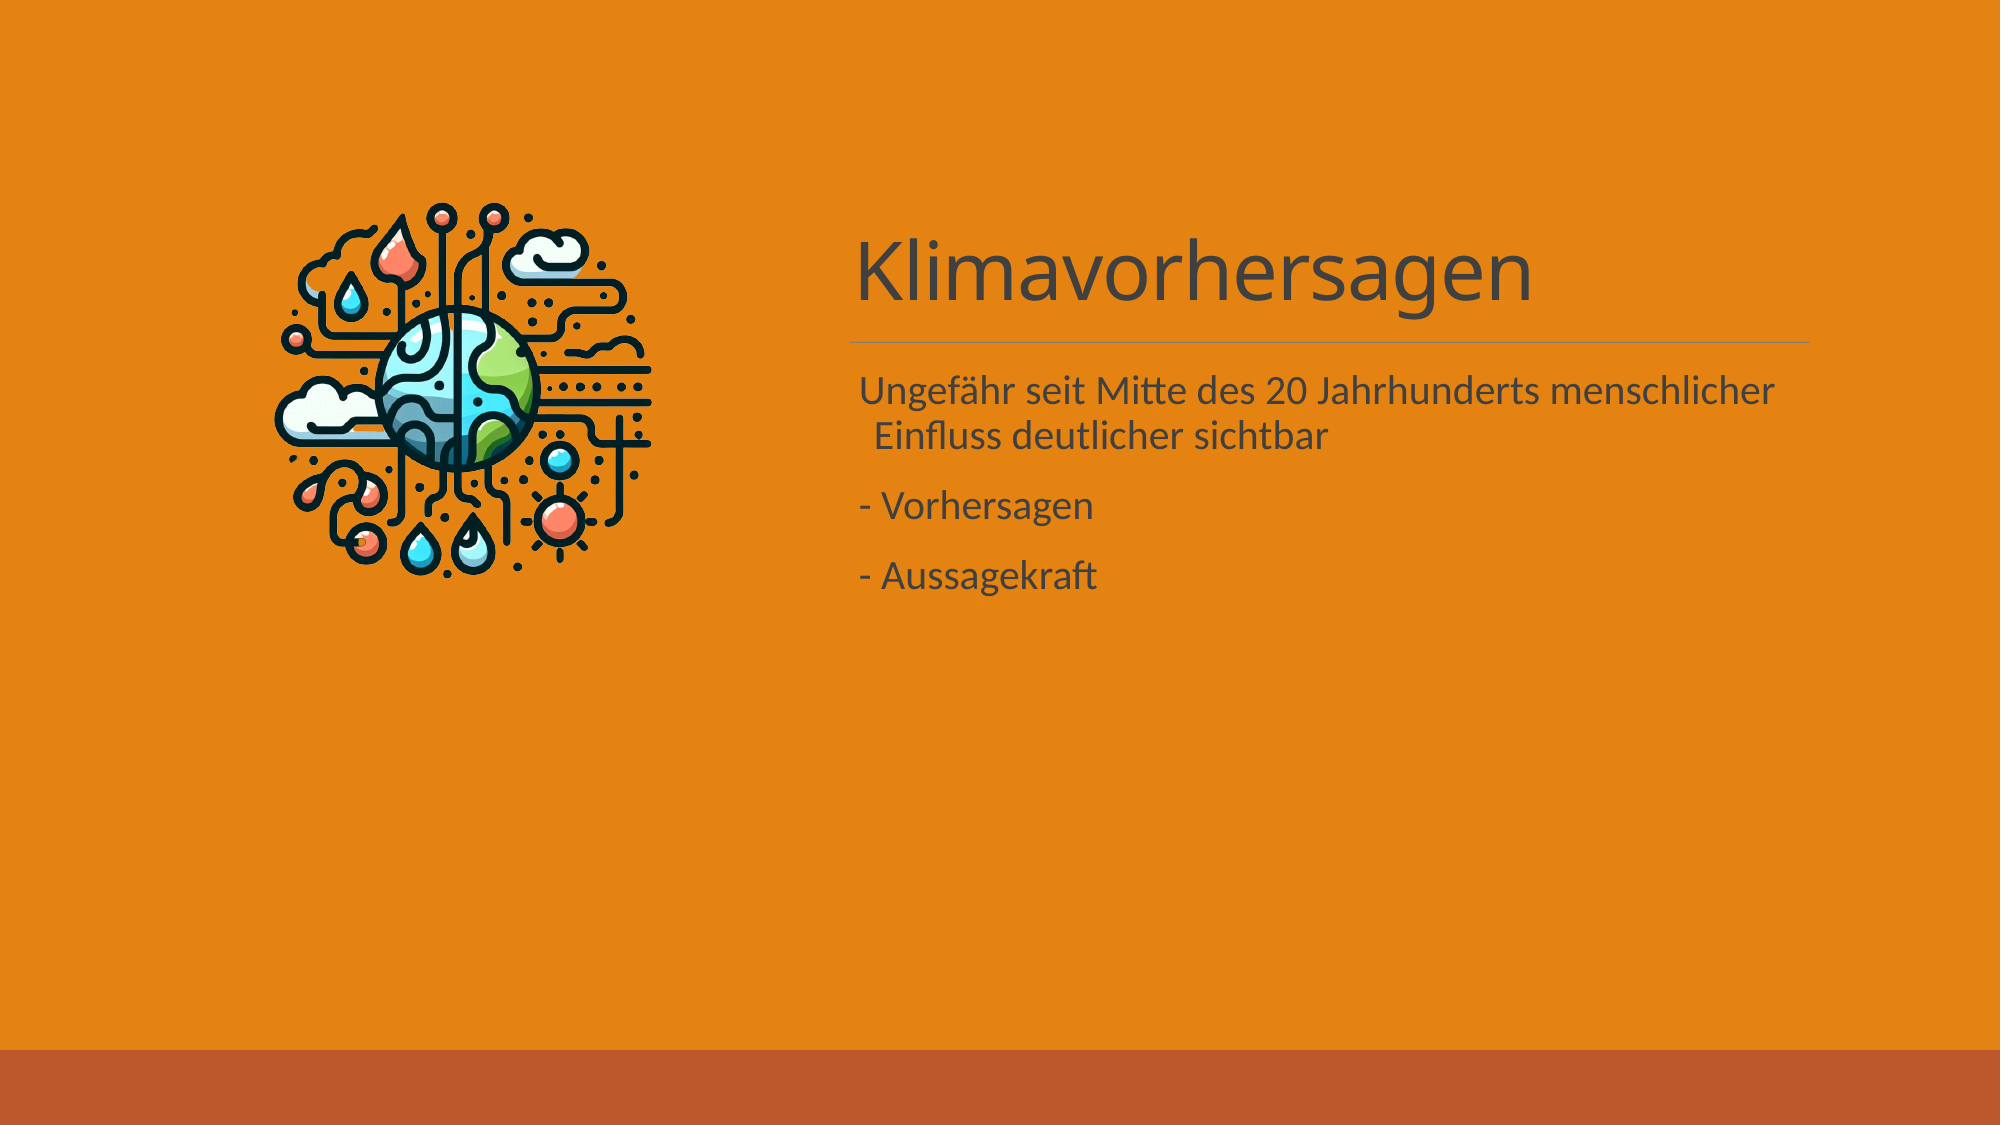

# Klimavorhersagen
Ungefähr seit Mitte des 20 Jahrhunderts menschlicher Einfluss deutlicher sichtbar
- Vorhersagen
- Aussagekraft